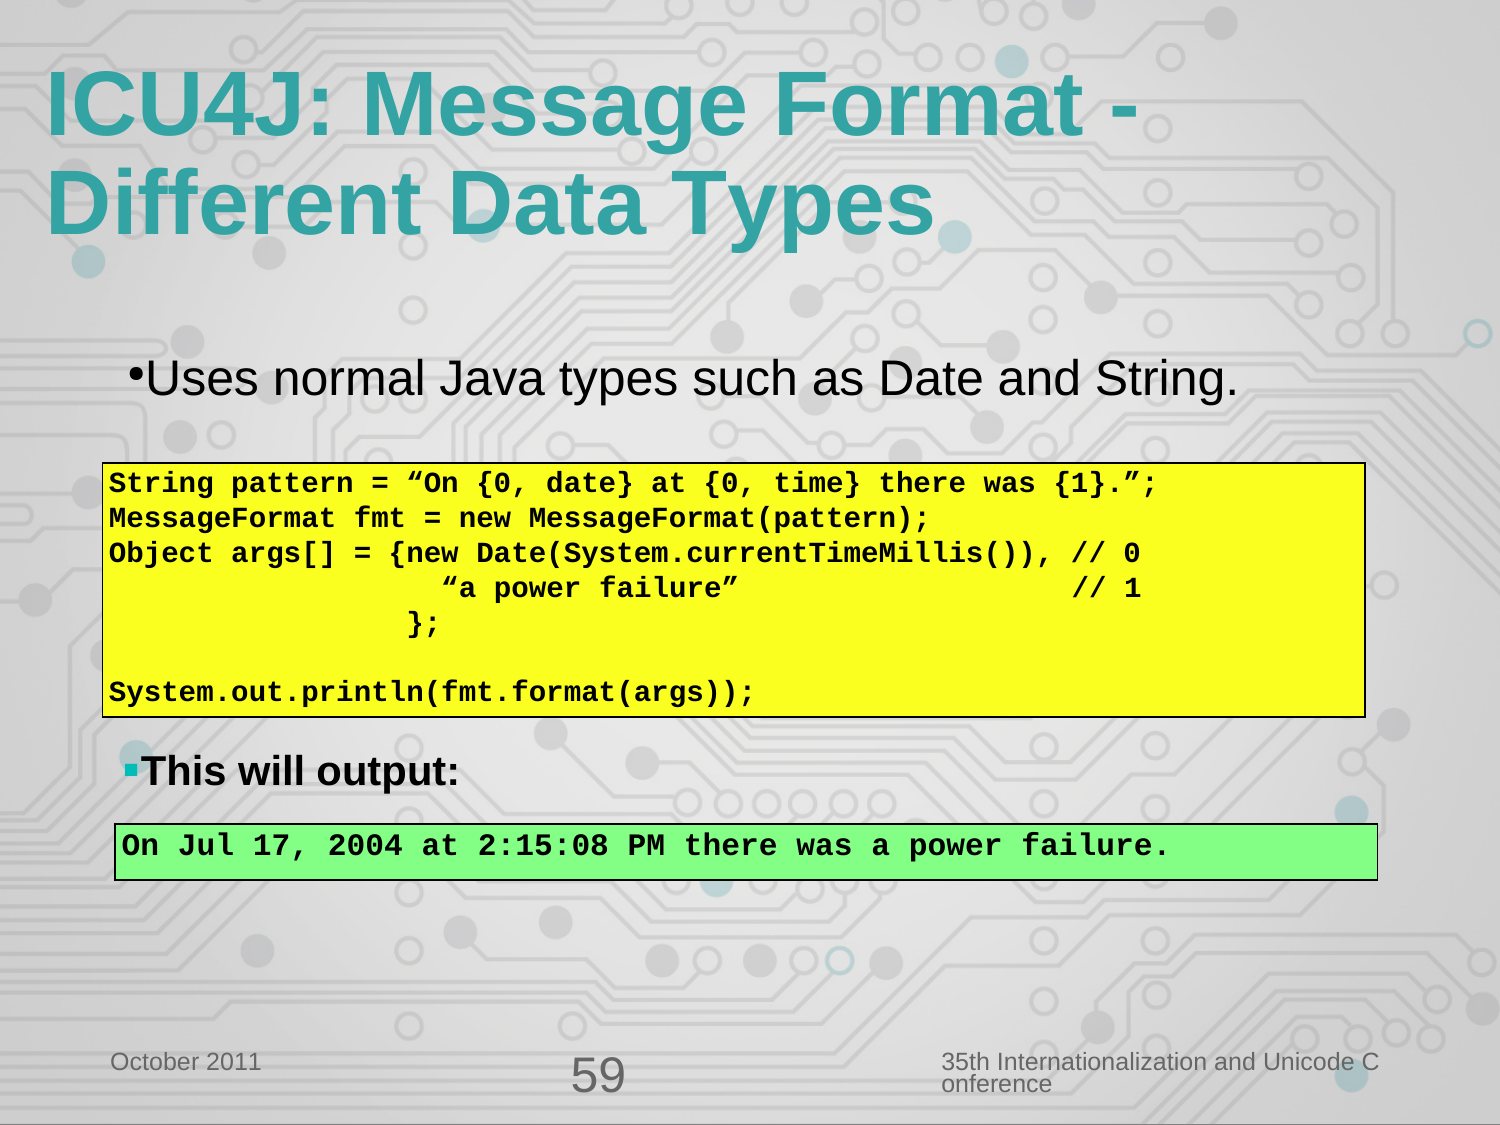

# ICU4J: Message Format - Different Data Types
Uses normal Java types such as Date and String.
String pattern = “On {0, date} at {0, time} there was {1}.”;
MessageFormat fmt = new MessageFormat(pattern);
Object args[] = {new Date(System.currentTimeMillis()), // 0
 “a power failure” // 1
 };
System.out.println(fmt.format(args));
This will output:
On Jul 17, 2004 at 2:15:08 PM there was a power failure.
October 2011
59
35th Internationalization and Unicode Conference